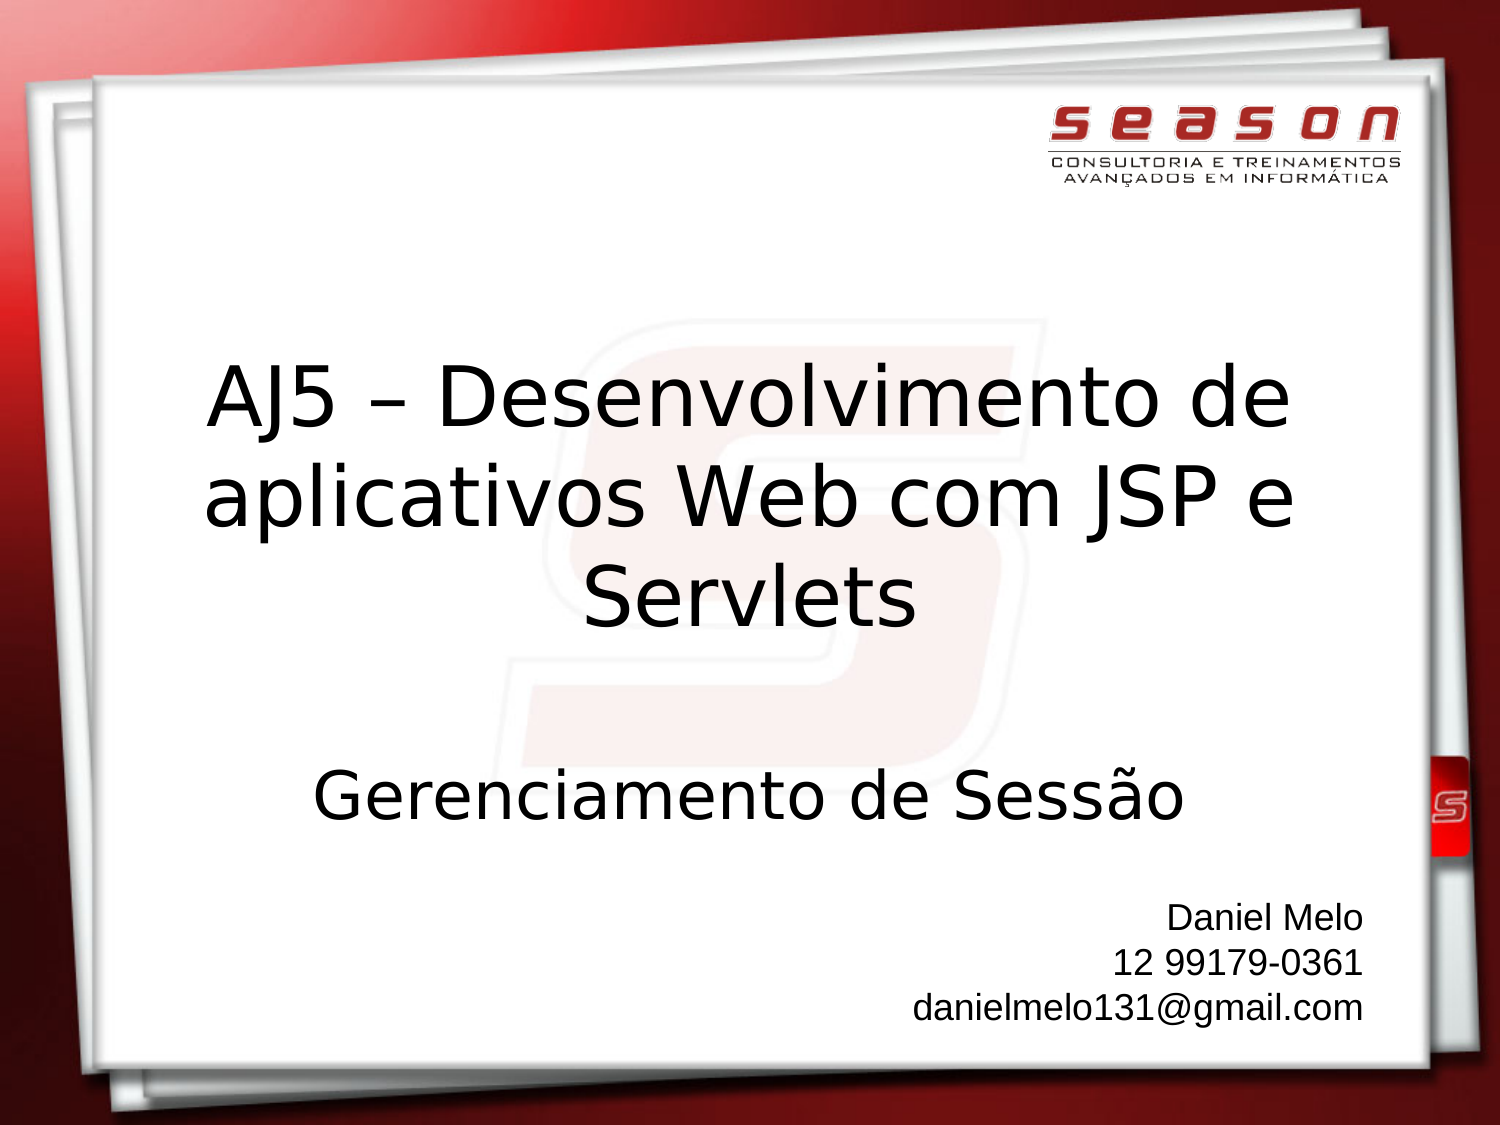

# AJ5 – Desenvolvimento de aplicativos Web com JSP e Servlets Gerenciamento de Sessão
Daniel Melo
12 99179-0361
danielmelo131@gmail.com